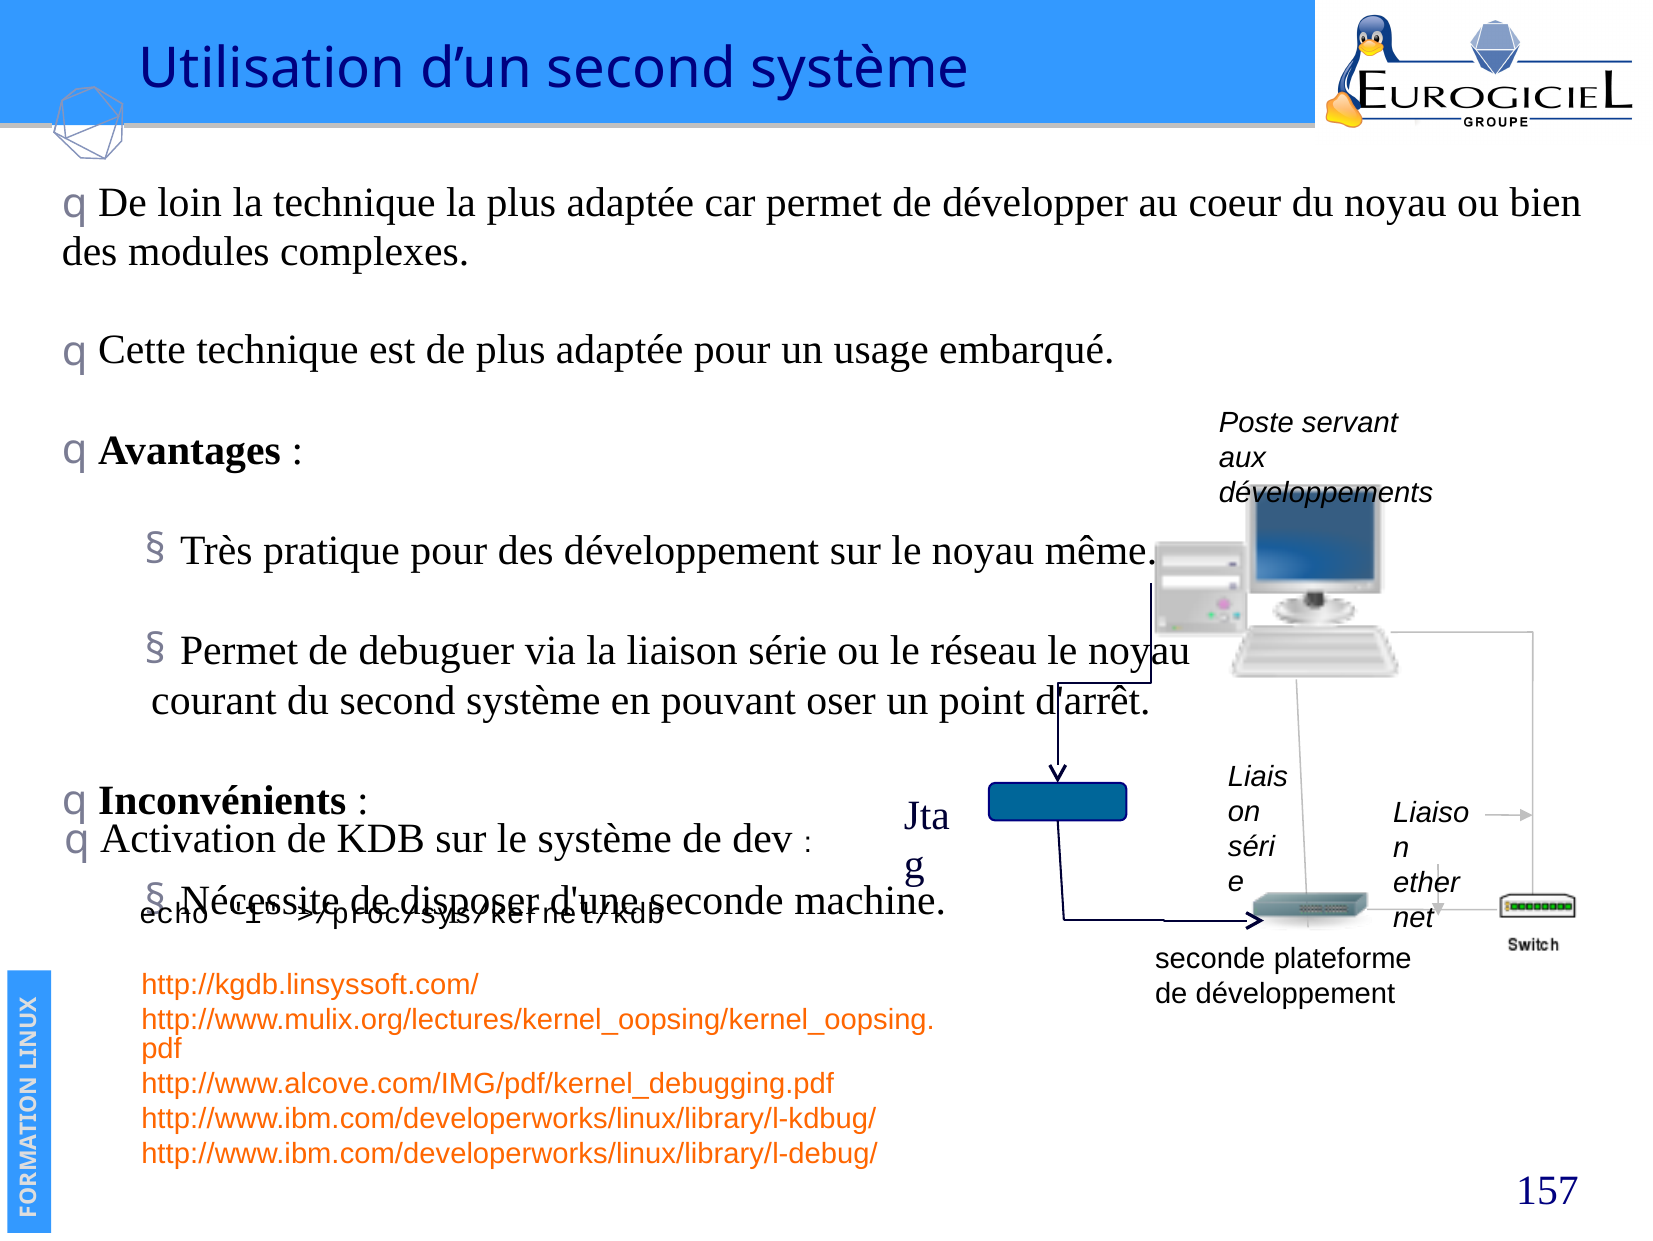

# Utilisation d’un second système
 De loin la technique la plus adaptée car permet de développer au coeur du noyau ou bien des modules complexes.
 Cette technique est de plus adaptée pour un usage embarqué.
 Avantages :
Très pratique pour des développement sur le noyau même.
Permet de debuguer via la liaison série ou le réseau le noyau
 courant du second système en pouvant oser un point d'arrêt.
 Inconvénients :
Nécessite de disposer d'une seconde machine.
Poste servant
aux développements
Liaison
série
Liaison
ethernet
seconde plateforme
de développement
Jtag
 Activation de KDB sur le système de dev :
	echo "1" >/proc/sys/kernel/kdb
http://kgdb.linsyssoft.com/
http://www.mulix.org/lectures/kernel_oopsing/kernel_oopsing.pdf
http://www.alcove.com/IMG/pdf/kernel_debugging.pdf
http://www.ibm.com/developerworks/linux/library/l-kdbug/
http://www.ibm.com/developerworks/linux/library/l-debug/